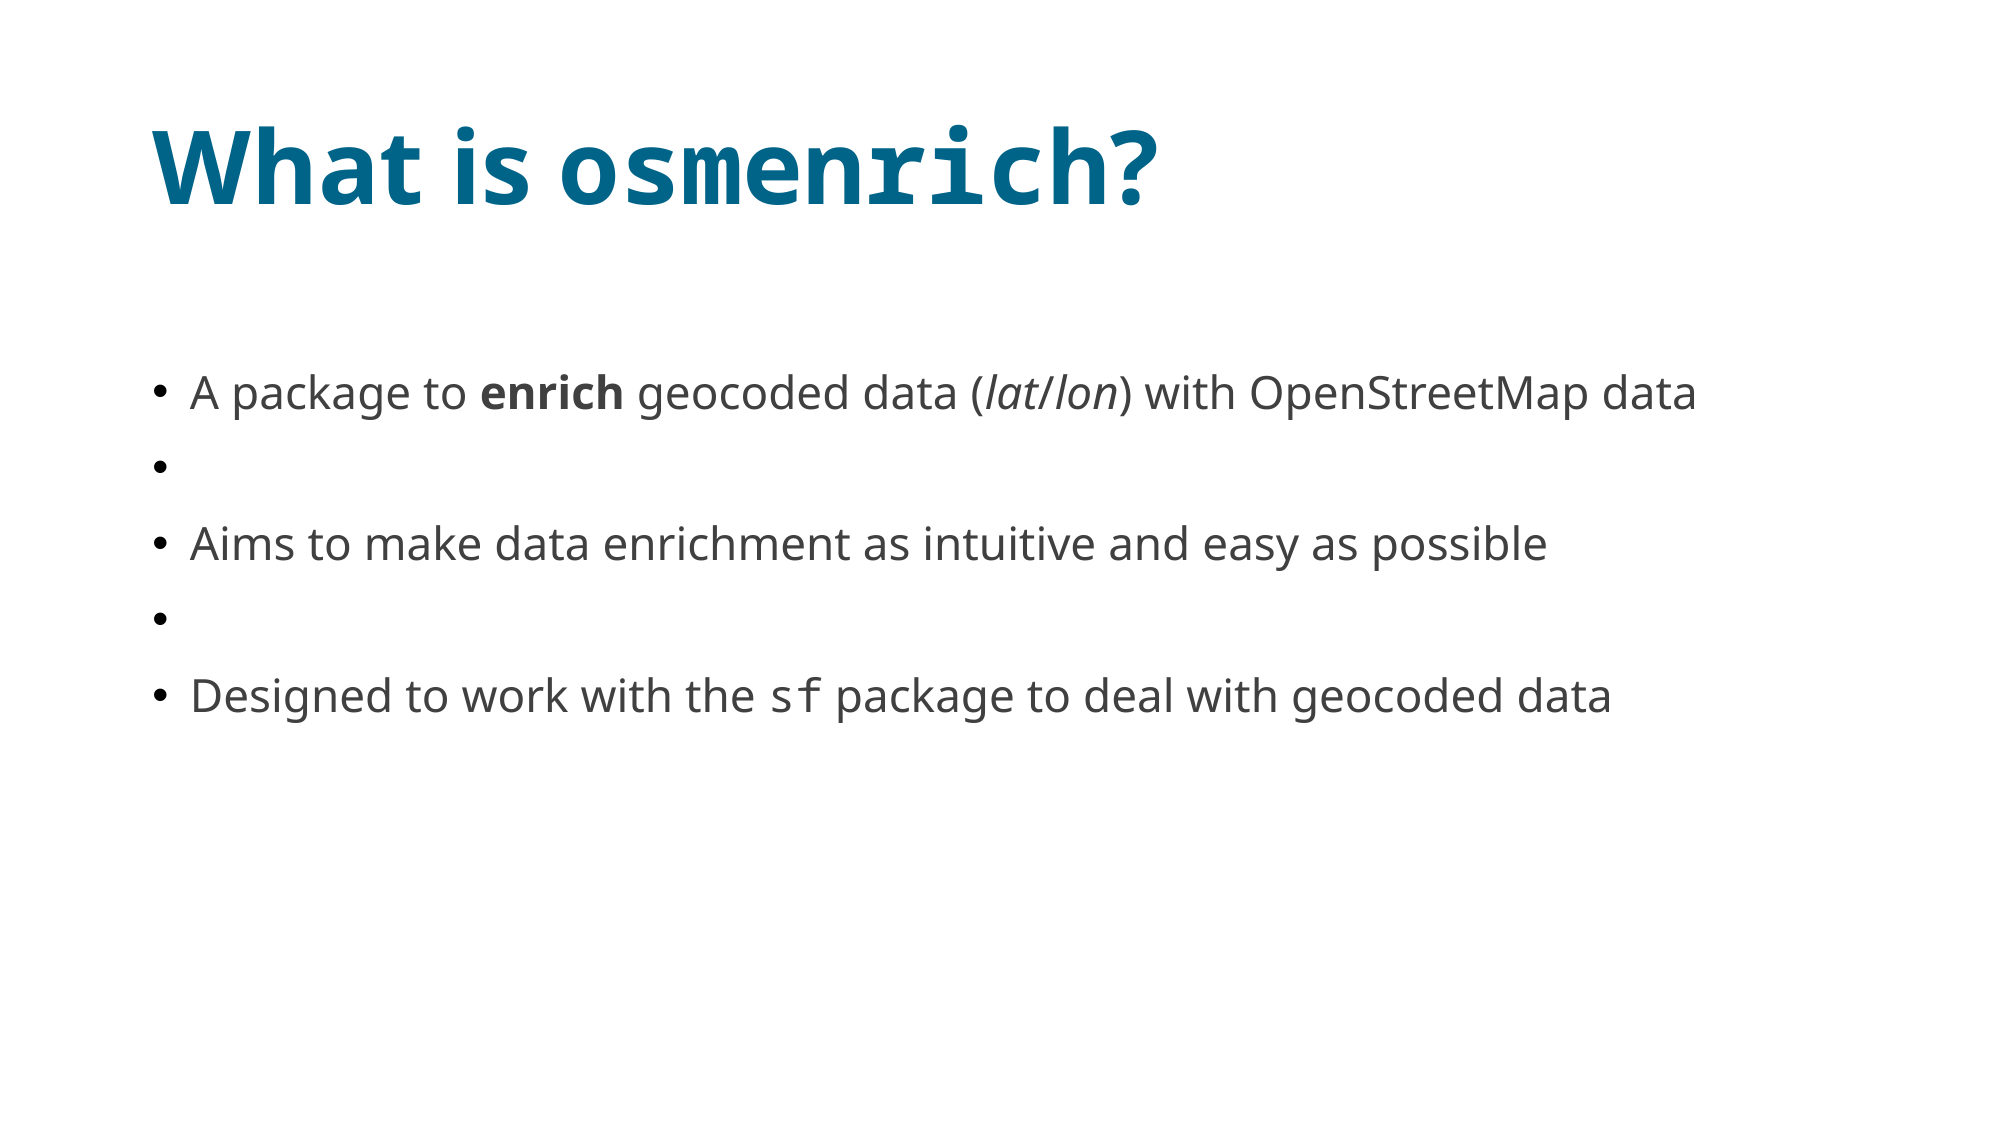

# What is osmenrich?
A package to enrich geocoded data (lat/lon) with OpenStreetMap data
Aims to make data enrichment as intuitive and easy as possible
Designed to work with the sf package to deal with geocoded data